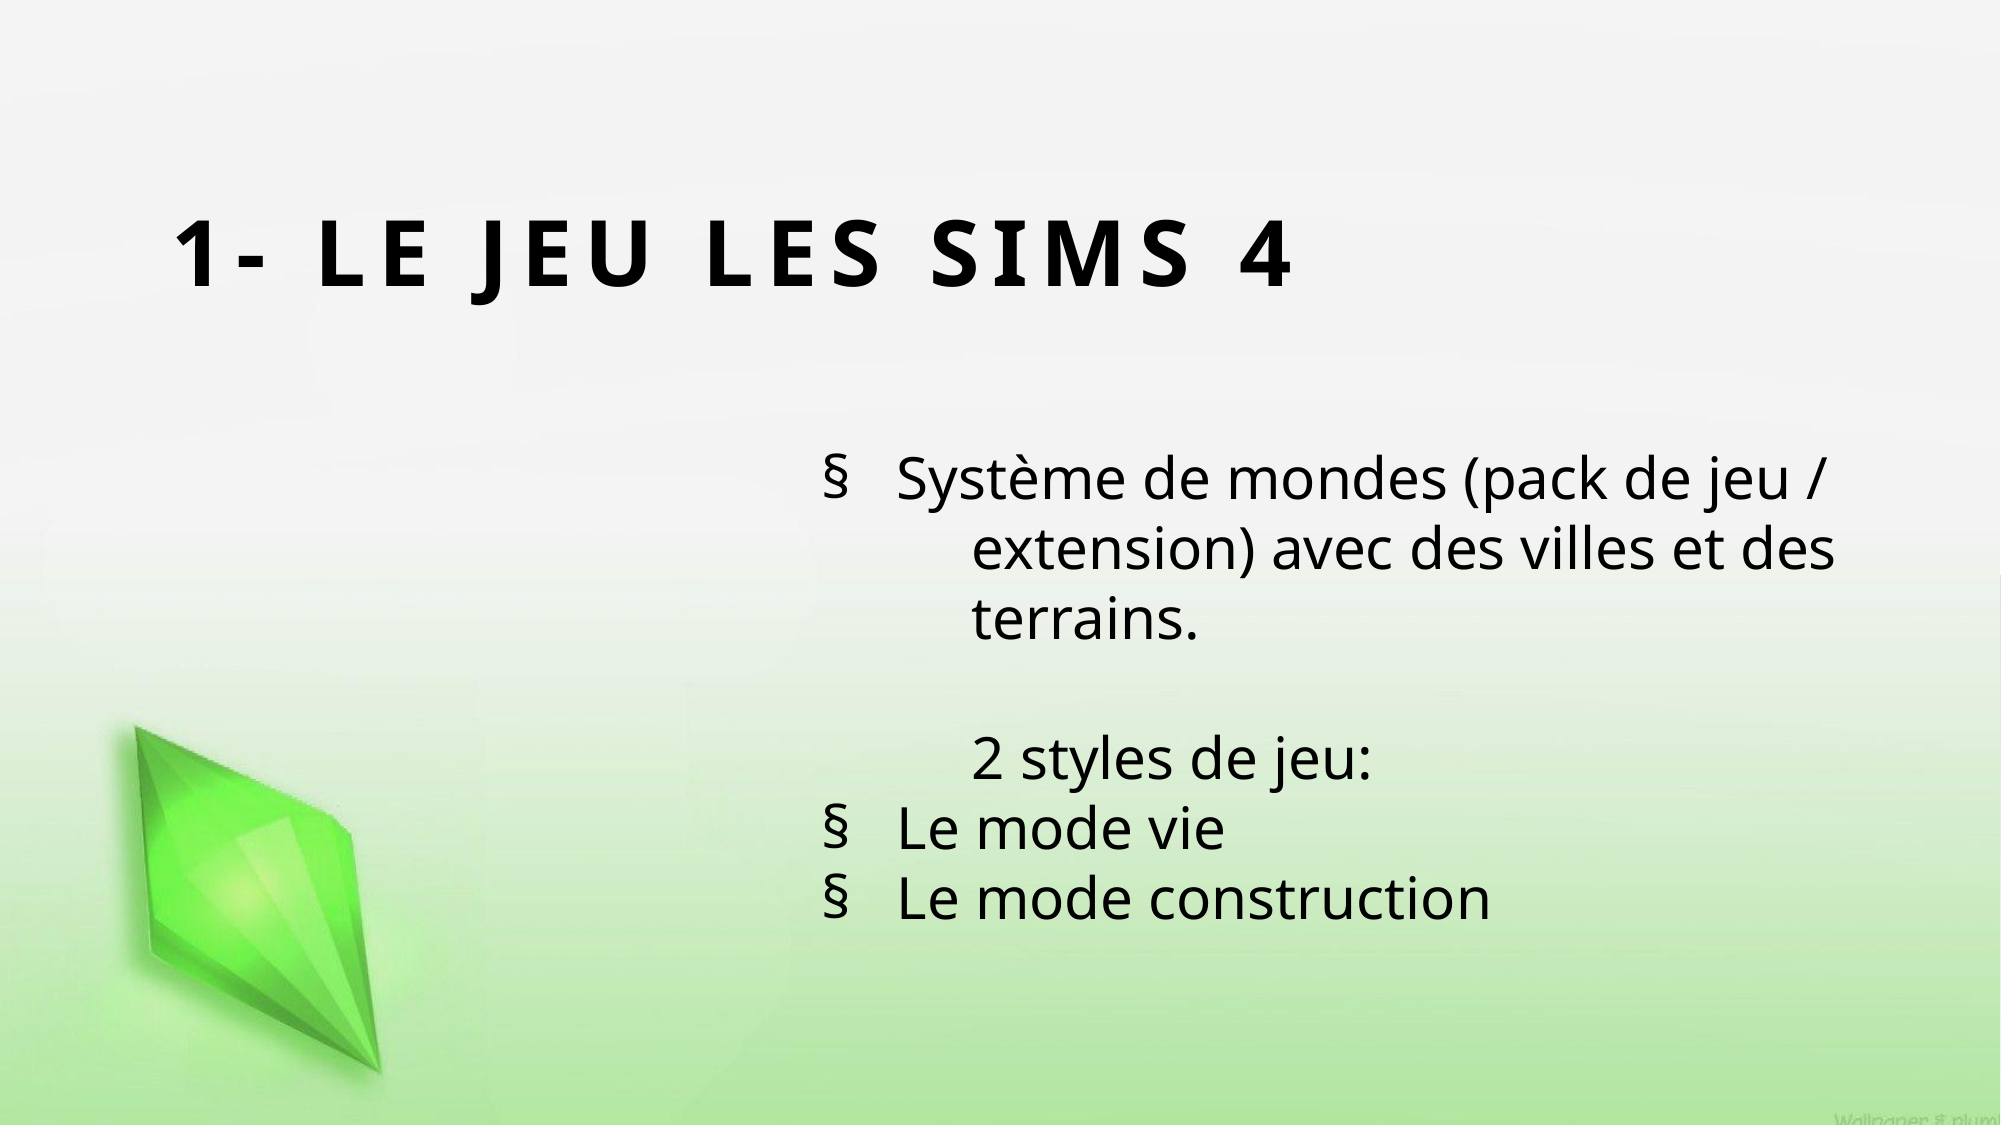

# 1- Le jeu les Sims 4
Système de mondes (pack de jeu / extension) avec des villes et des terrains.
2 styles de jeu:
Le mode vie
Le mode construction